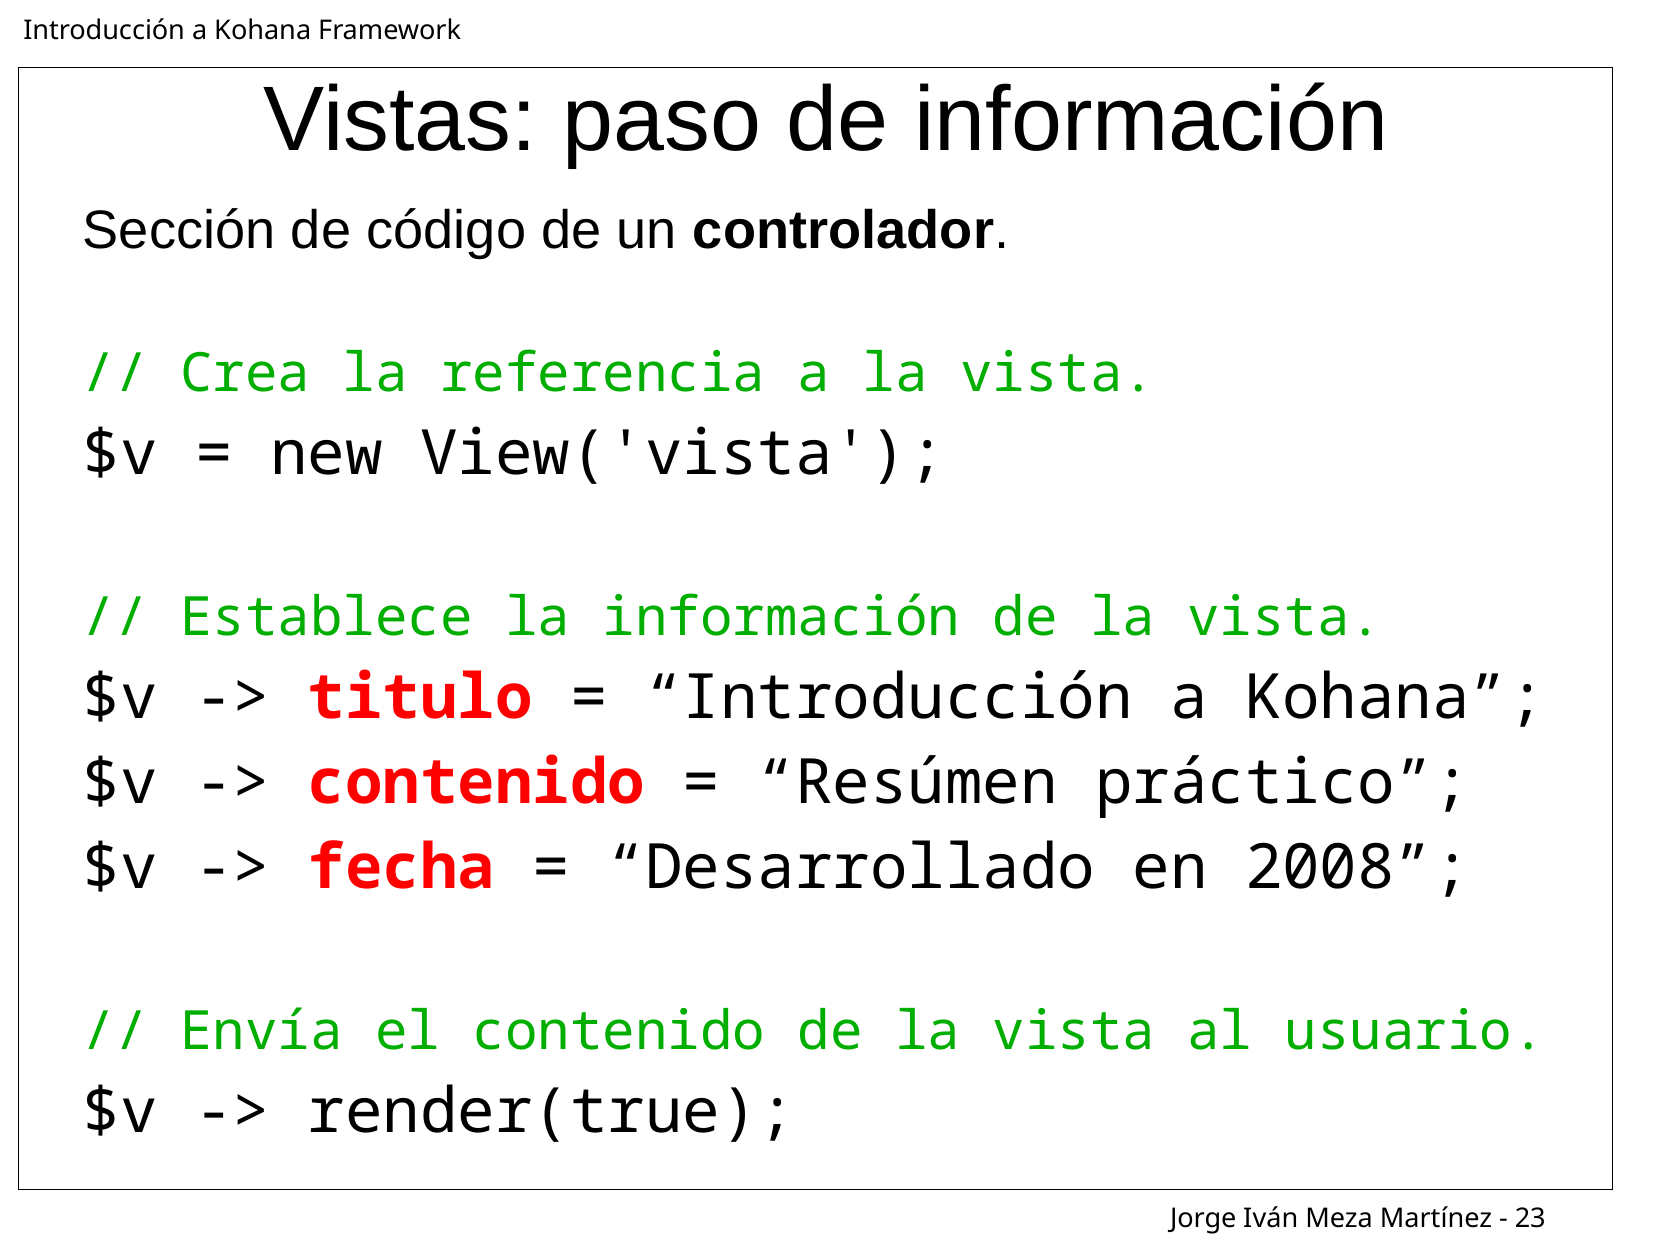

# Vistas: paso de información
Sección de código de un controlador.
// Crea la referencia a la vista.
$v = new View('vista');
// Establece la información de la vista.
$v -> titulo = “Introducción a Kohana”;
$v -> contenido = “Resúmen práctico”;
$v -> fecha = “Desarrollado en 2008”;
// Envía el contenido de la vista al usuario.
$v -> render(true);